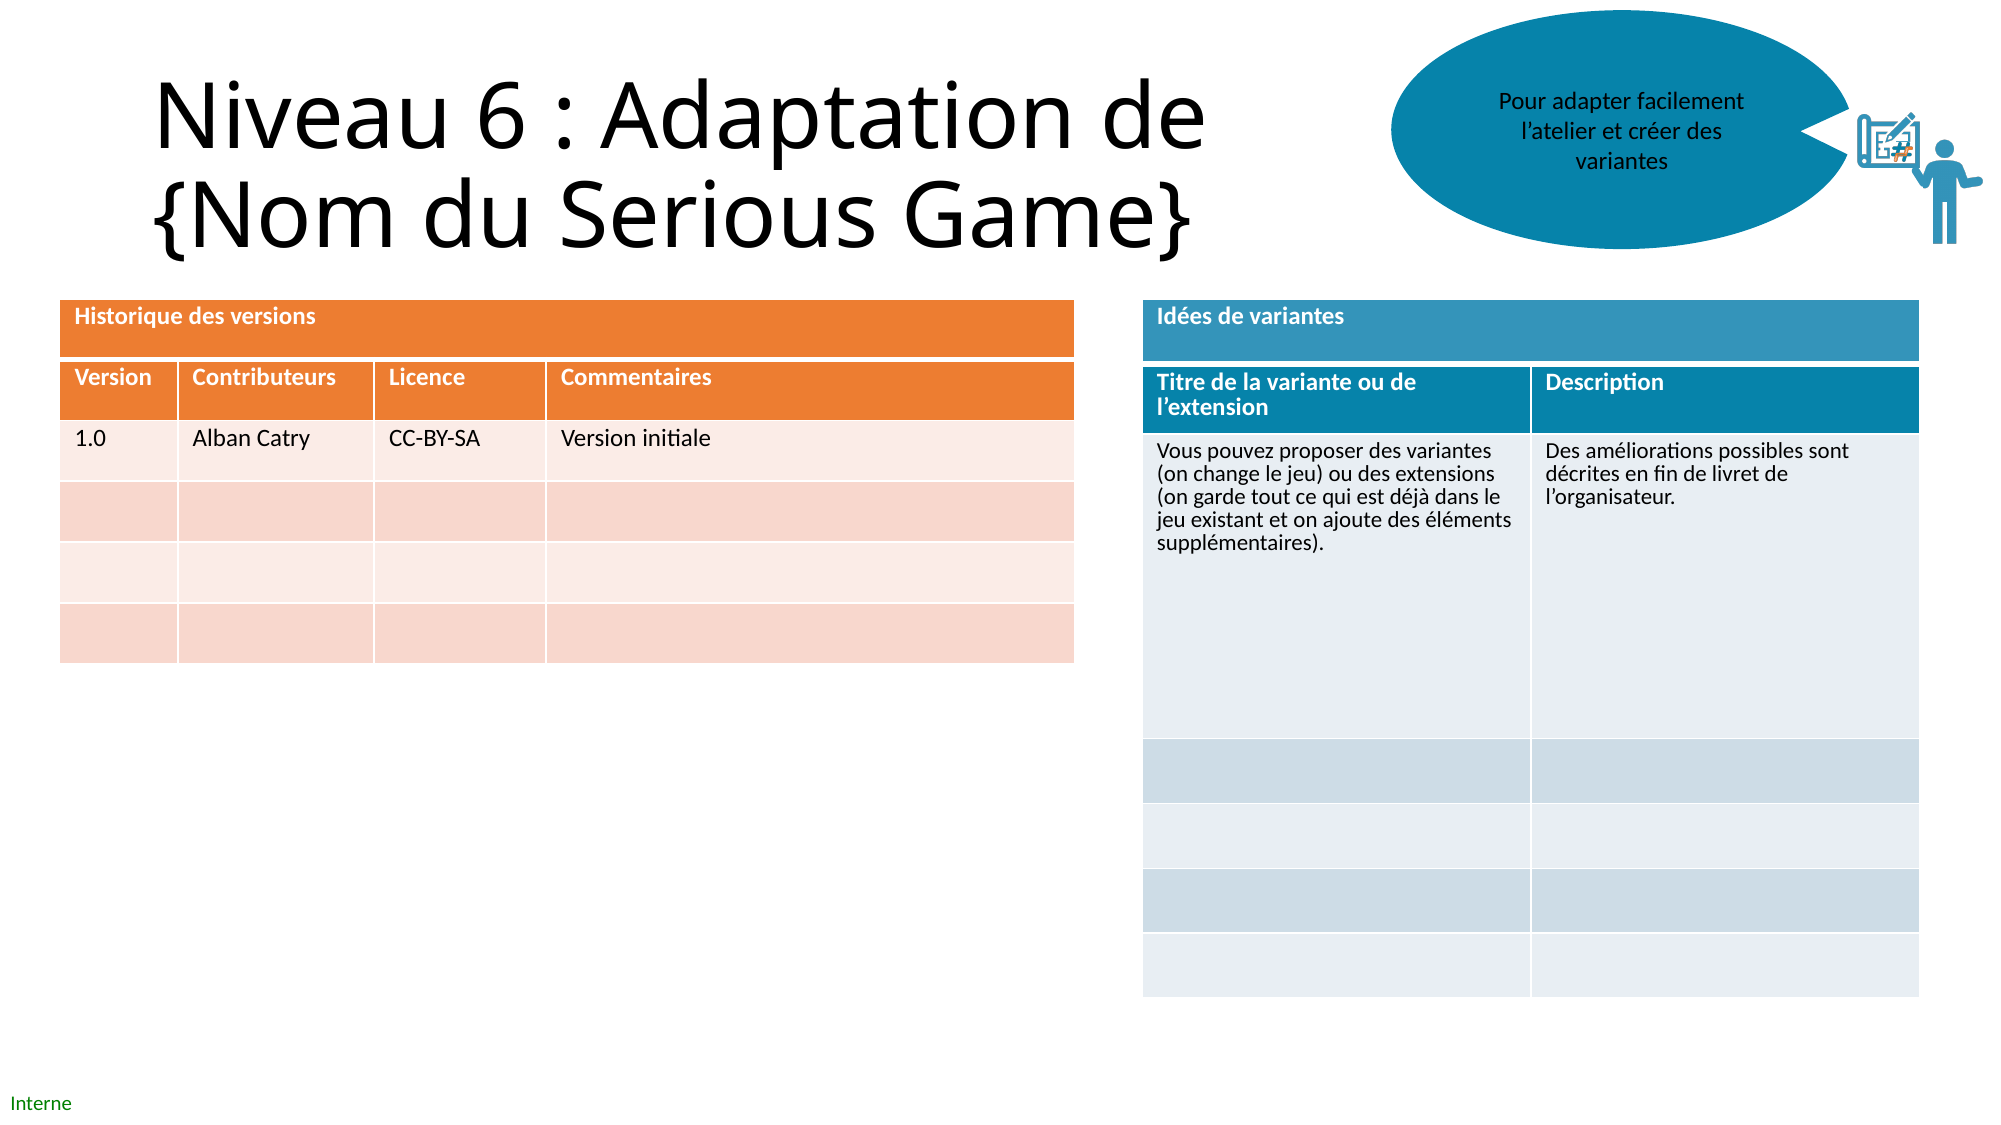

Pour adapter facilement l’atelier et créer des variantes
# Niveau 6 : Adaptation de {Nom du Serious Game}
| Historique des versions | | | |
| --- | --- | --- | --- |
| Version | Contributeurs | Licence | Commentaires |
| 1.0 | Alban Catry | CC-BY-SA | Version initiale |
| | | | |
| | | | |
| | | | |
| Idées de variantes | |
| --- | --- |
| Titre de la variante ou de l’extension | Description |
| Vous pouvez proposer des variantes (on change le jeu) ou des extensions (on garde tout ce qui est déjà dans le jeu existant et on ajoute des éléments supplémentaires). | Des améliorations possibles sont décrites en fin de livret de l’organisateur. |
| | |
| | |
| | |
| | |